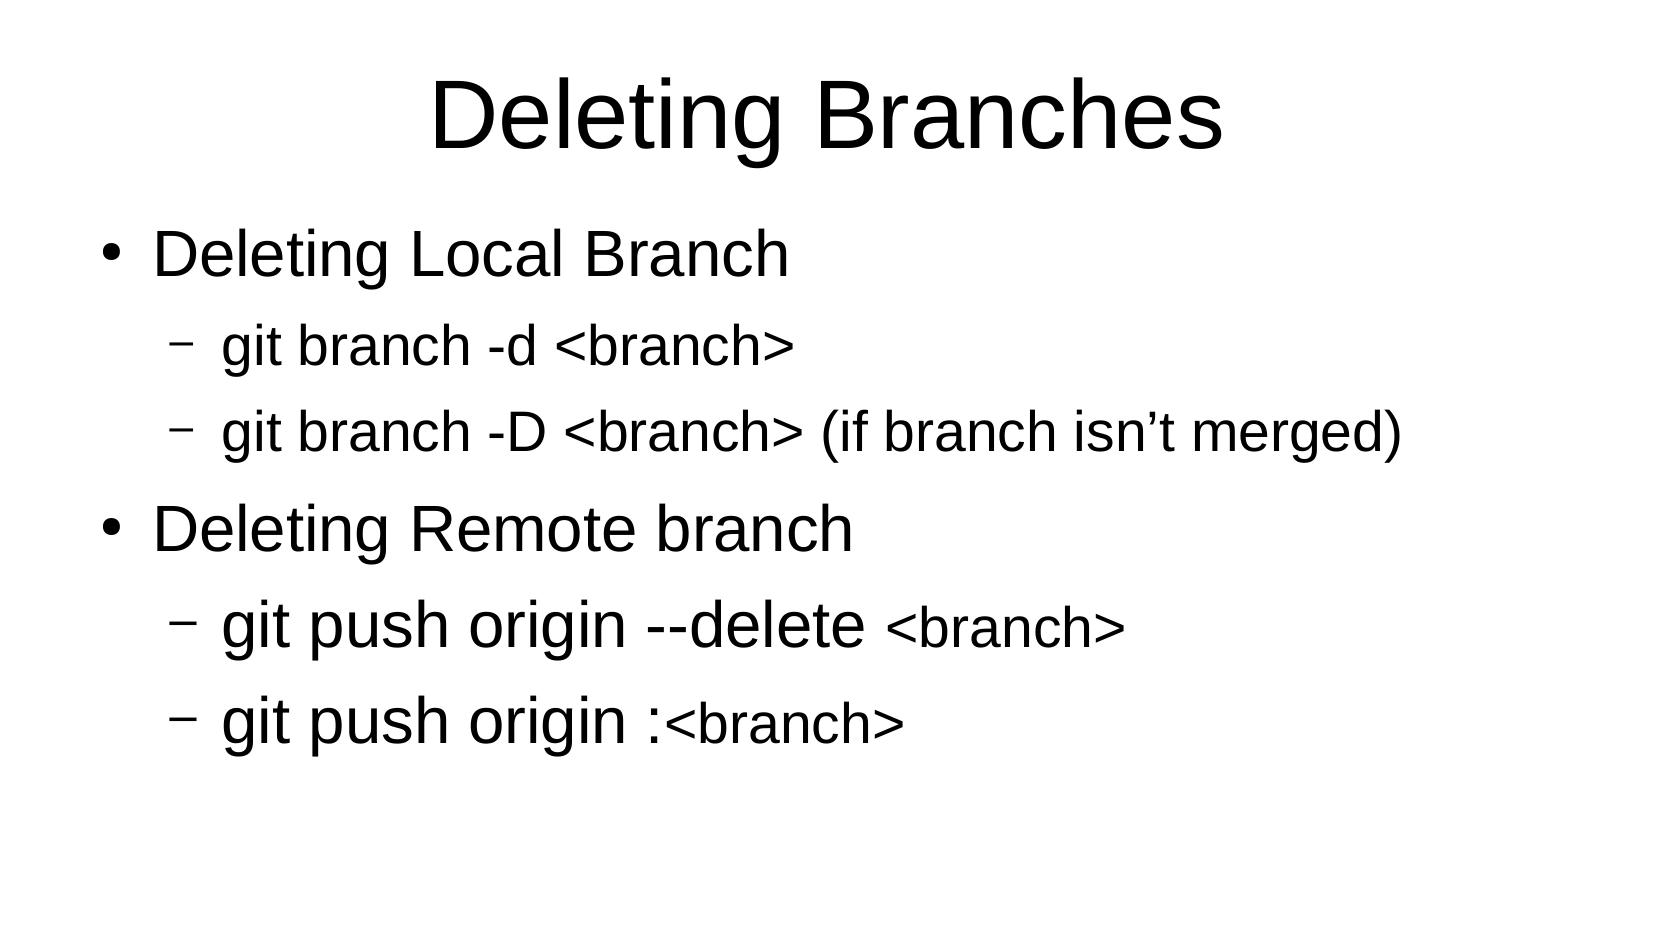

# Deleting Branches
Deleting Local Branch
git branch -d <branch>
git branch -D <branch> (if branch isn’t merged)
Deleting Remote branch
git push origin --delete <branch>
git push origin :<branch>